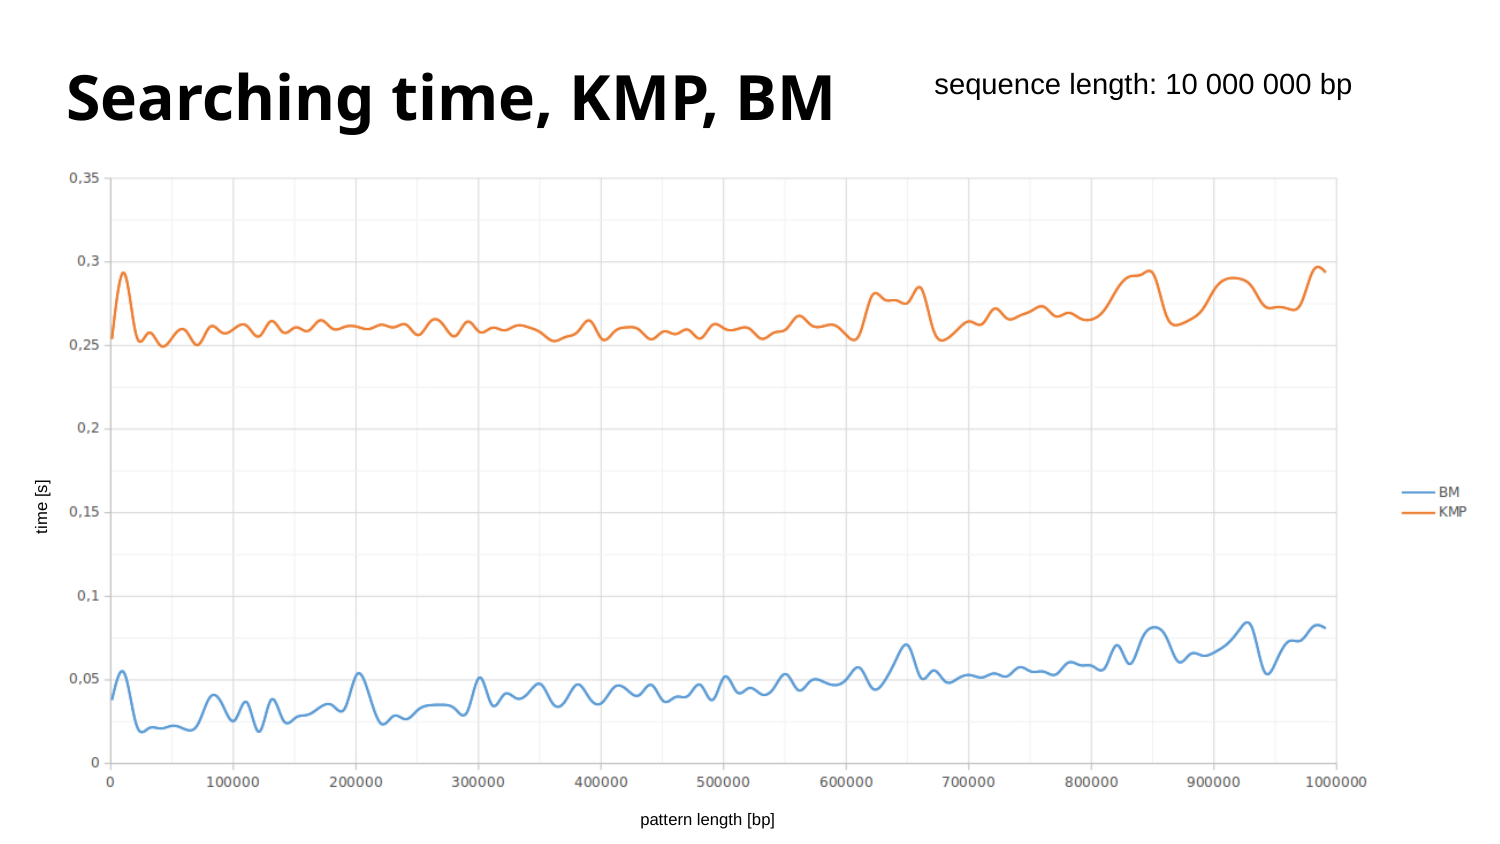

# Searching time, KMP, BM
sequence length: 10 000 000 bp
time [s]
pattern length [bp]